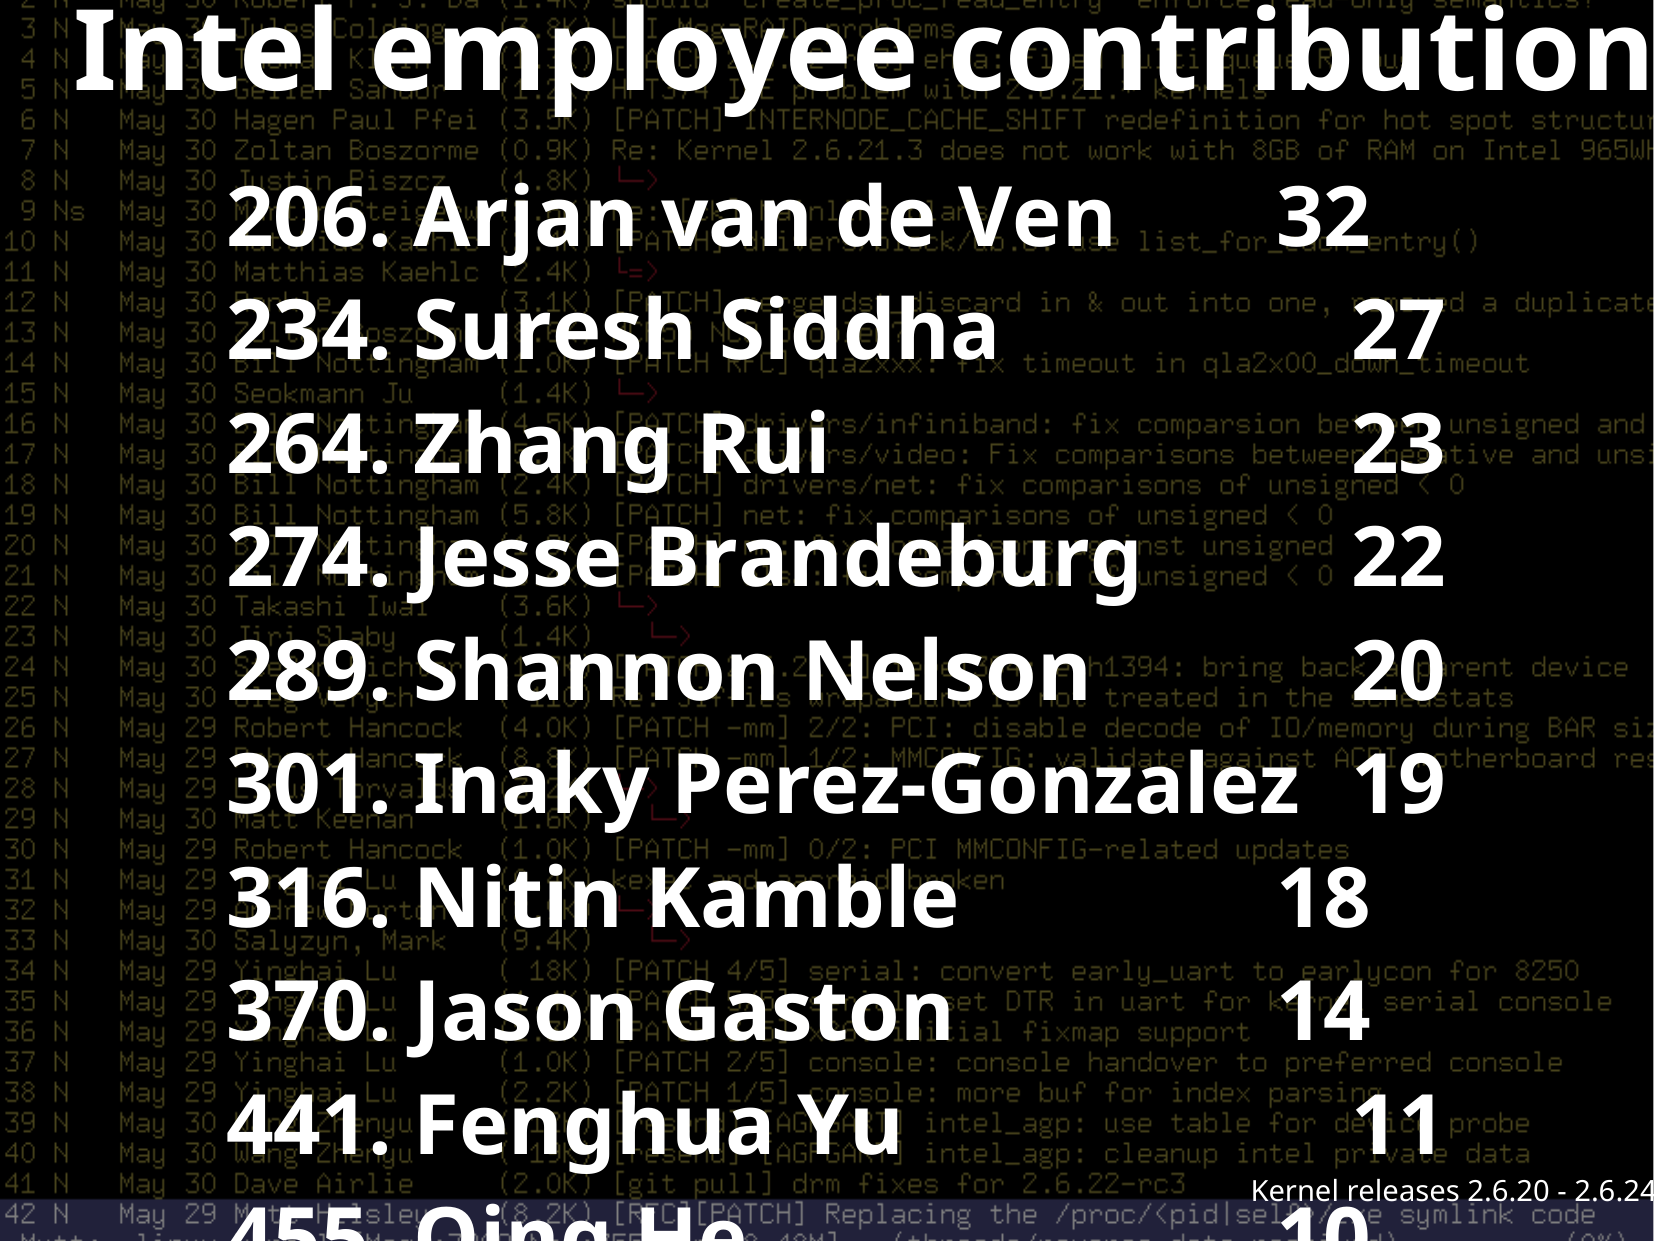

Intel employee contributions
206. Arjan van de Ven		 	32
234. Suresh Siddha				 	27
264. Zhang Rui							23
274. Jesse Brandeburg			22
289. Shannon Nelson				20
301. Inaky Perez-Gonzalez	19
316. Nitin Kamble					18
370. Jason Gaston					14
441. Fenghua Yu						11
455. Qing He								10
Kernel releases 2.6.20 - 2.6.24